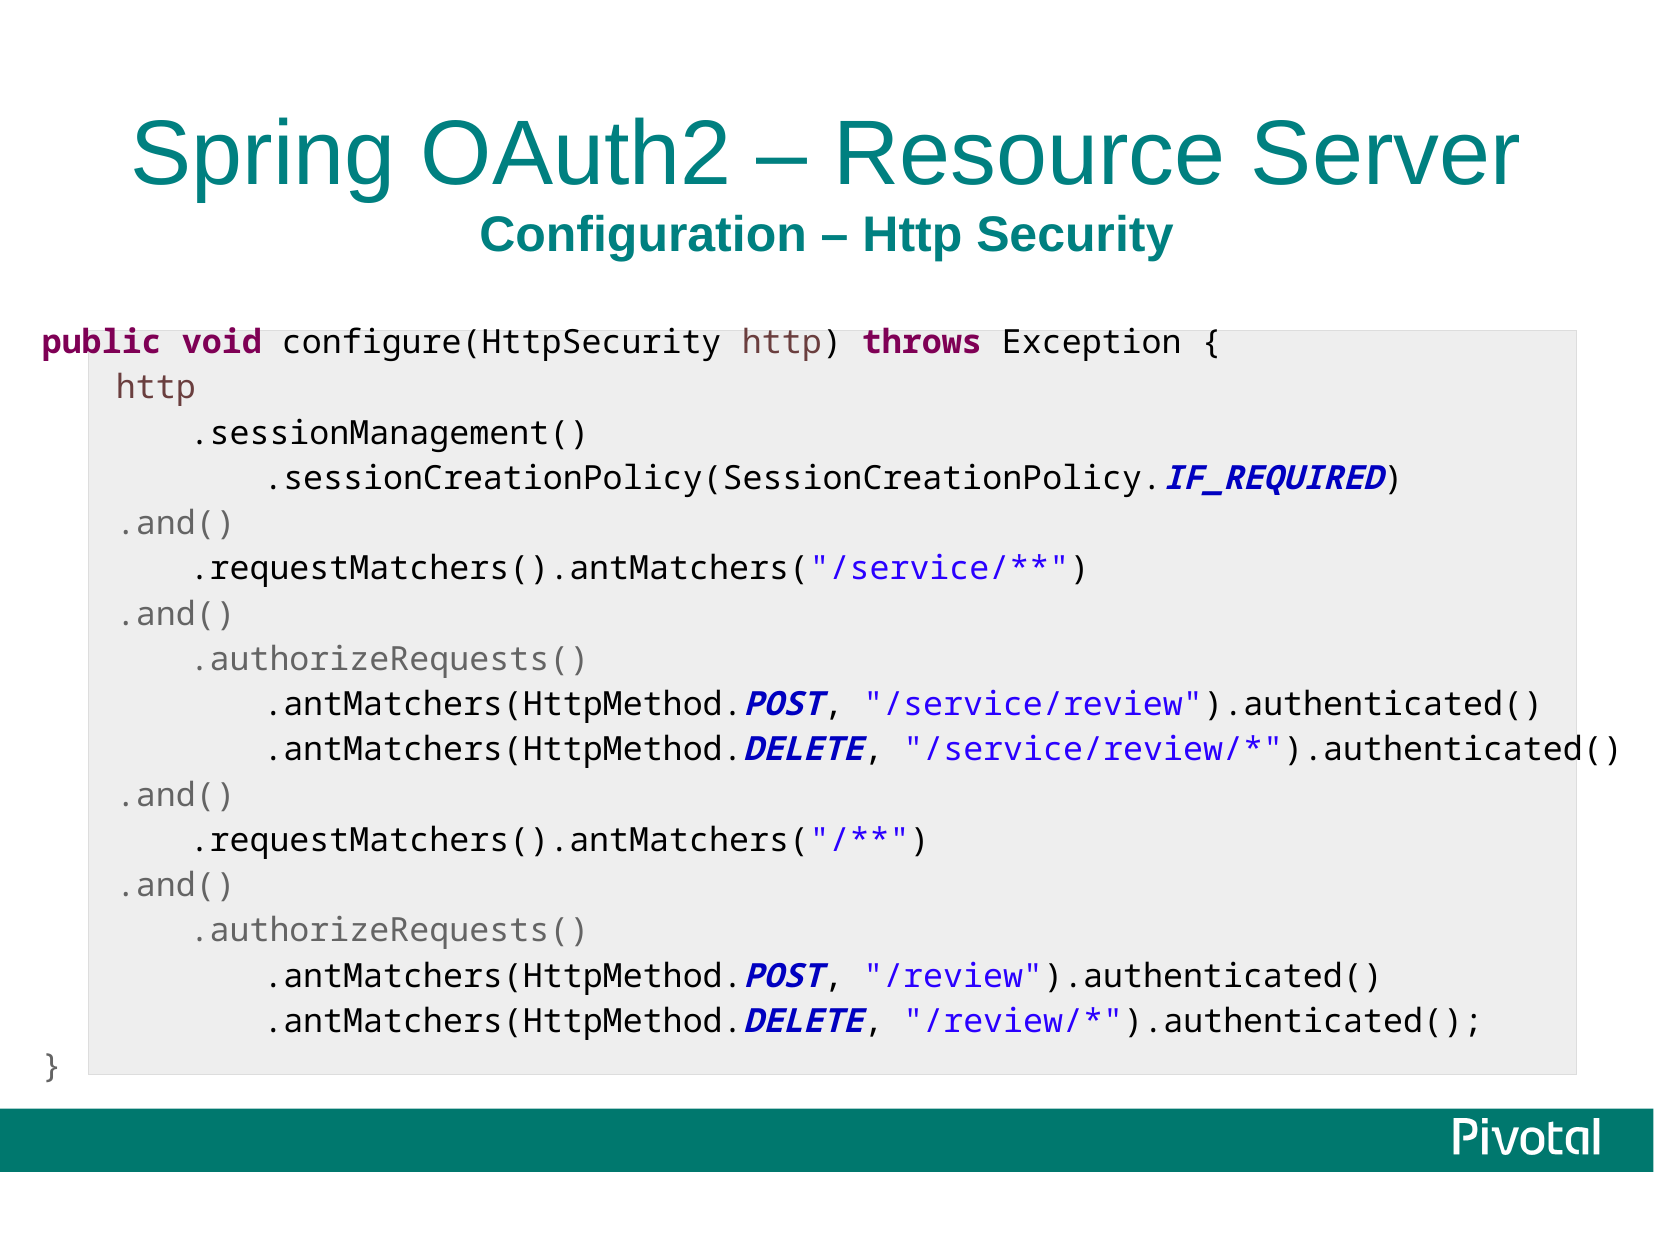

# Spring OAuth2 – Resource Server
Configuration – Http Security
public void configure(HttpSecurity http) throws Exception {
	http
		.sessionManagement()
			.sessionCreationPolicy(SessionCreationPolicy.IF_REQUIRED)
	.and()
		.requestMatchers().antMatchers("/service/**")
	.and()
		.authorizeRequests()
			.antMatchers(HttpMethod.POST, "/service/review").authenticated()
			.antMatchers(HttpMethod.DELETE, "/service/review/*").authenticated()
	.and()
		.requestMatchers().antMatchers("/**")
	.and()
		.authorizeRequests()
			.antMatchers(HttpMethod.POST, "/review").authenticated()
			.antMatchers(HttpMethod.DELETE, "/review/*").authenticated();
}